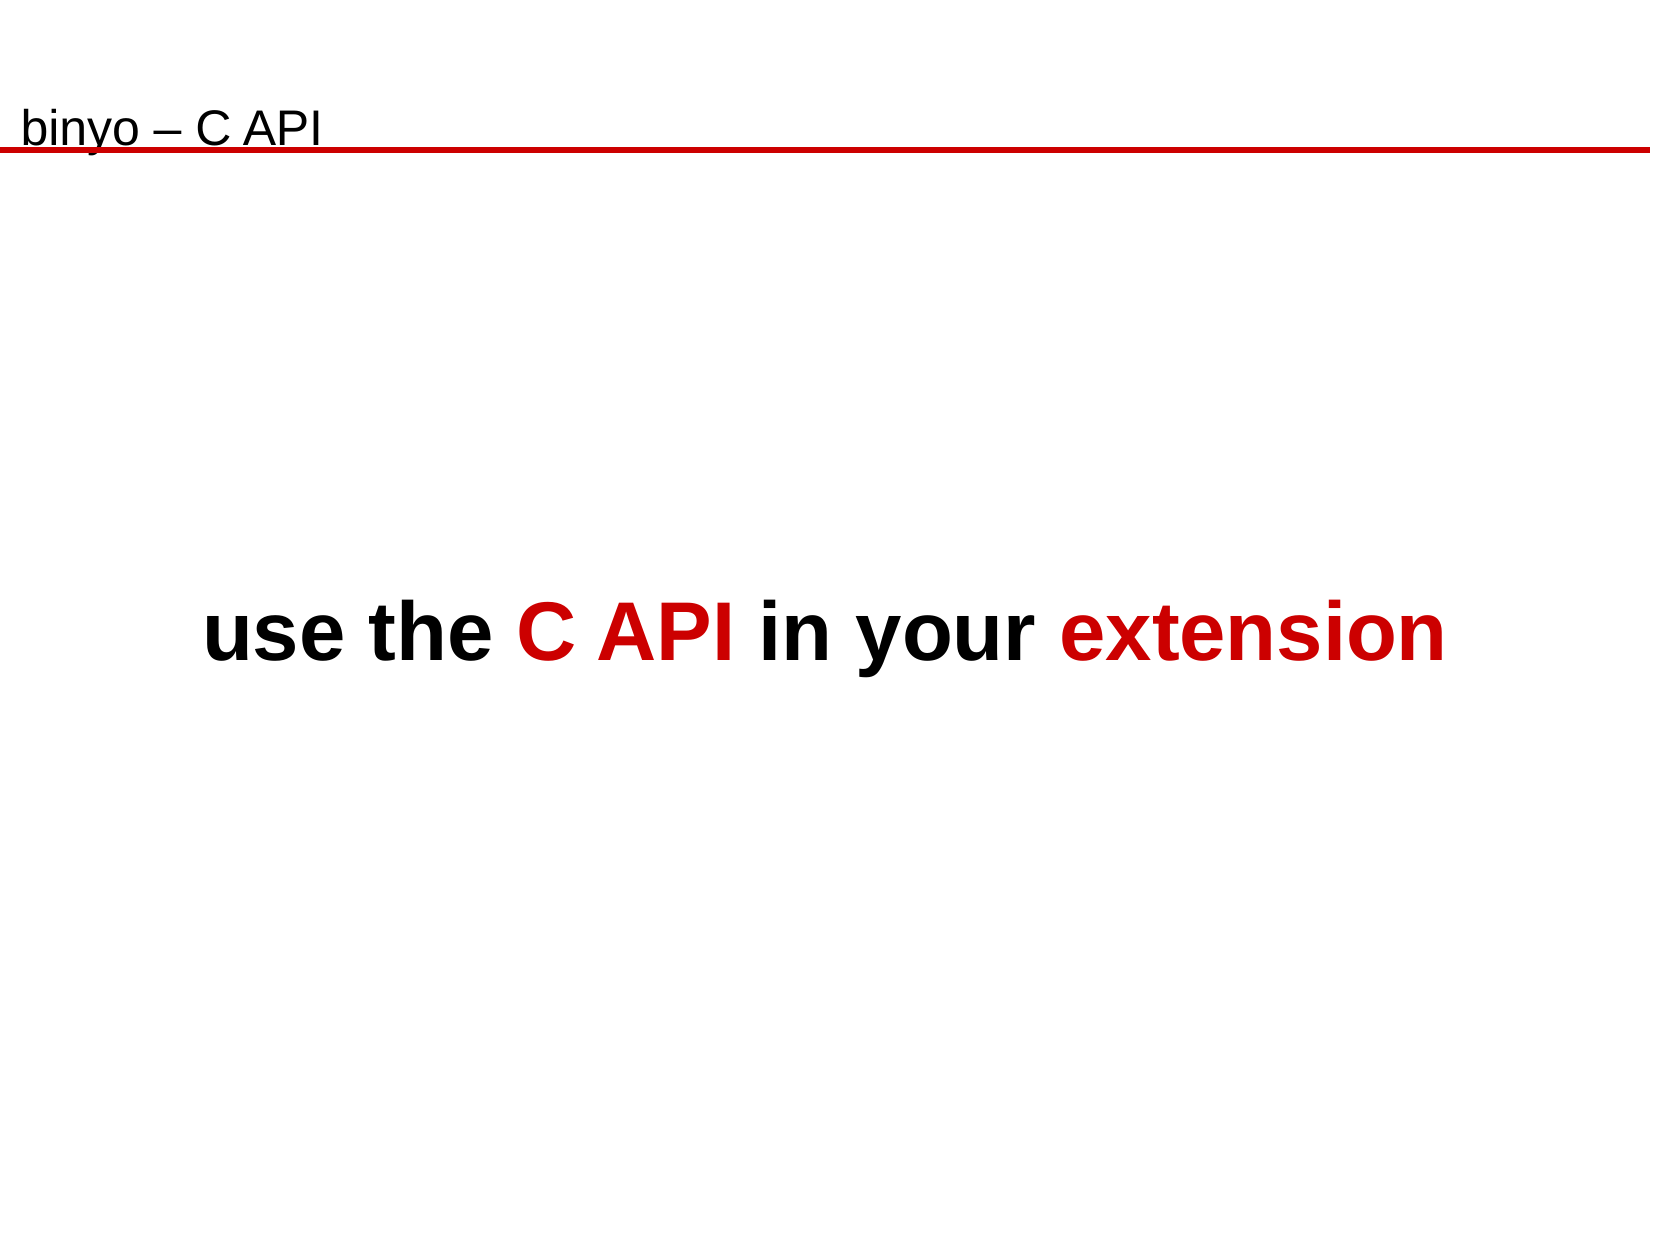

#
binyo – C API
use the C API in your extension